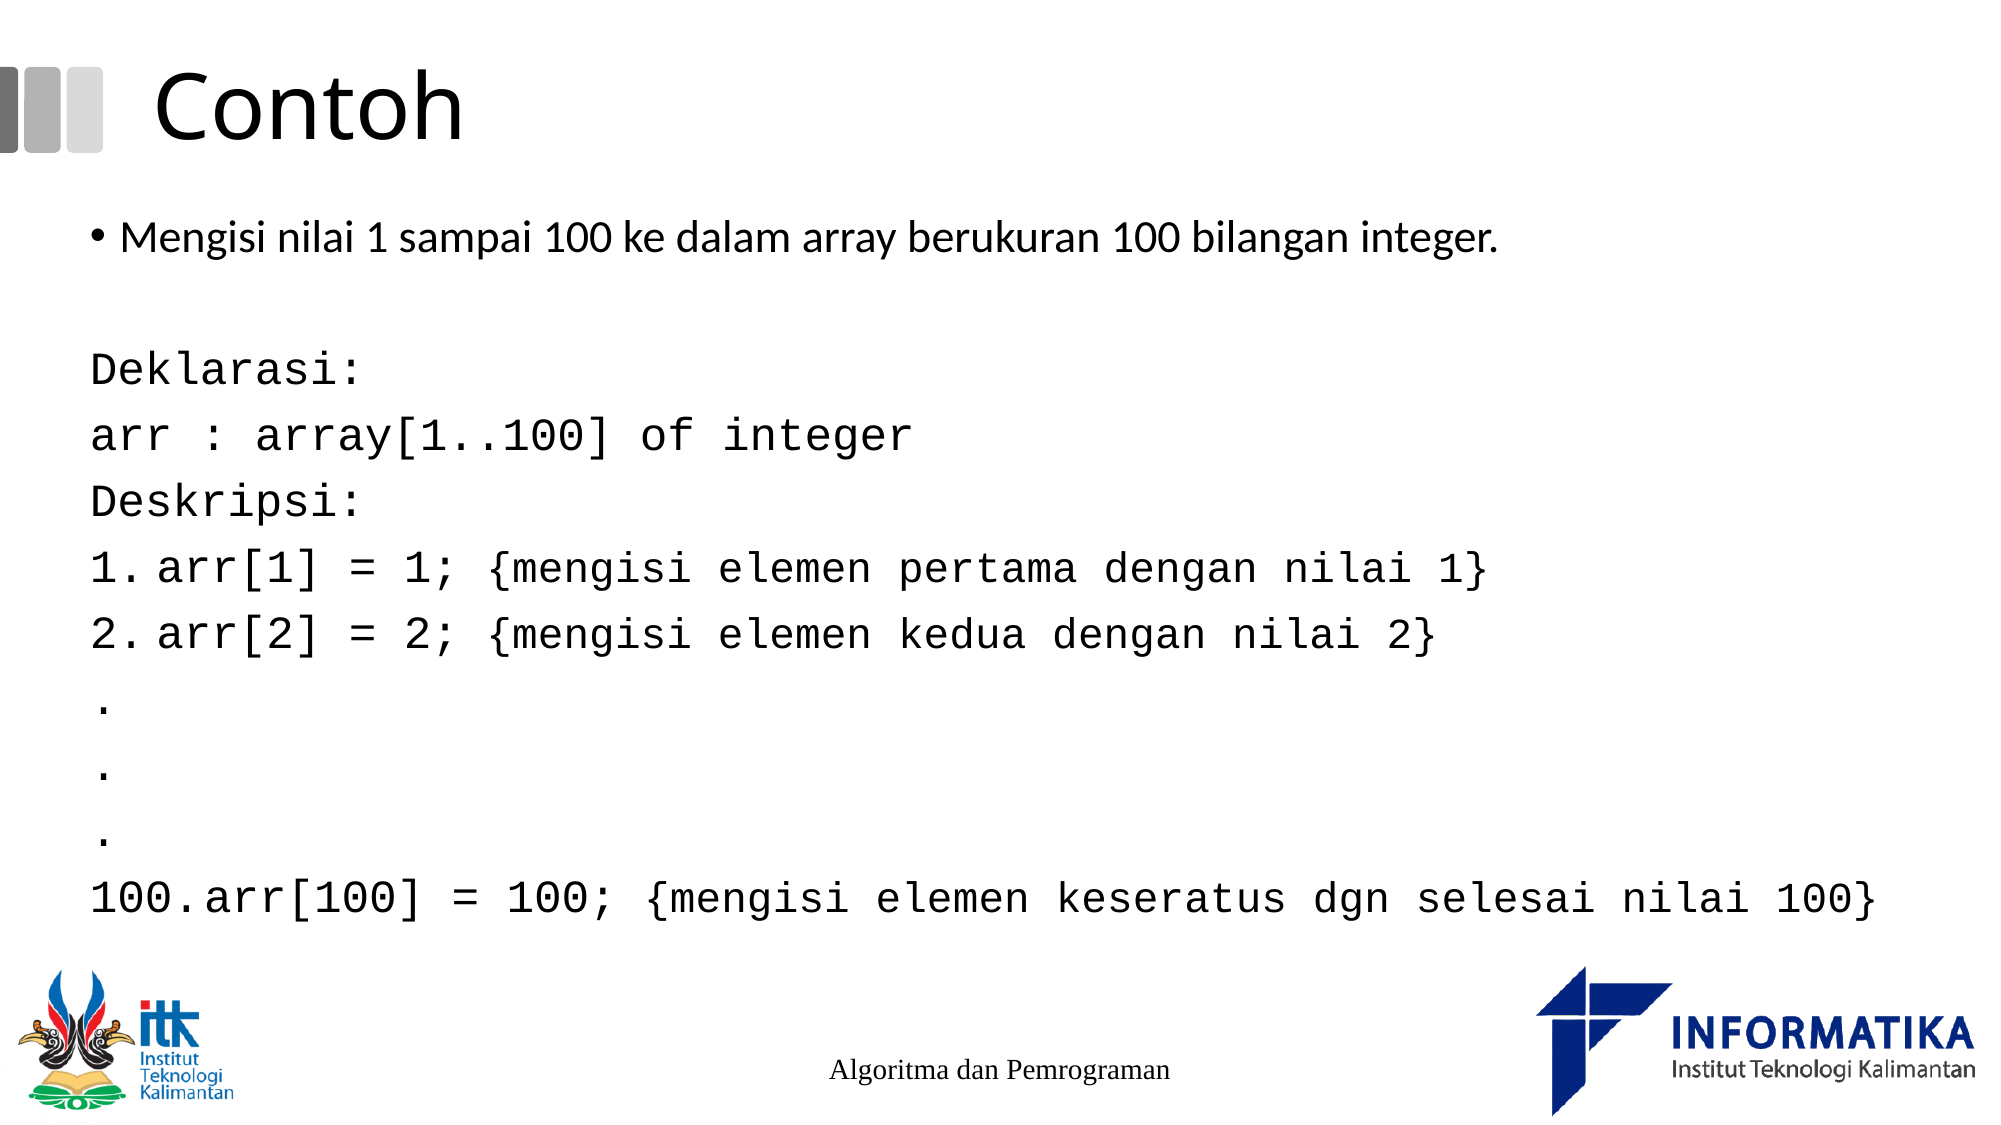

# Contoh
Mengisi nilai 1 sampai 100 ke dalam array berukuran 100 bilangan integer.
Deklarasi:
arr : array[1..100] of integer
Deskripsi:
arr[1] = 1; {mengisi elemen pertama dengan nilai 1}
arr[2] = 2; {mengisi elemen kedua dengan nilai 2}
.
.
.
 arr[100] = 100; {mengisi elemen keseratus dgn selesai nilai 100}
Algoritma dan Pemrograman